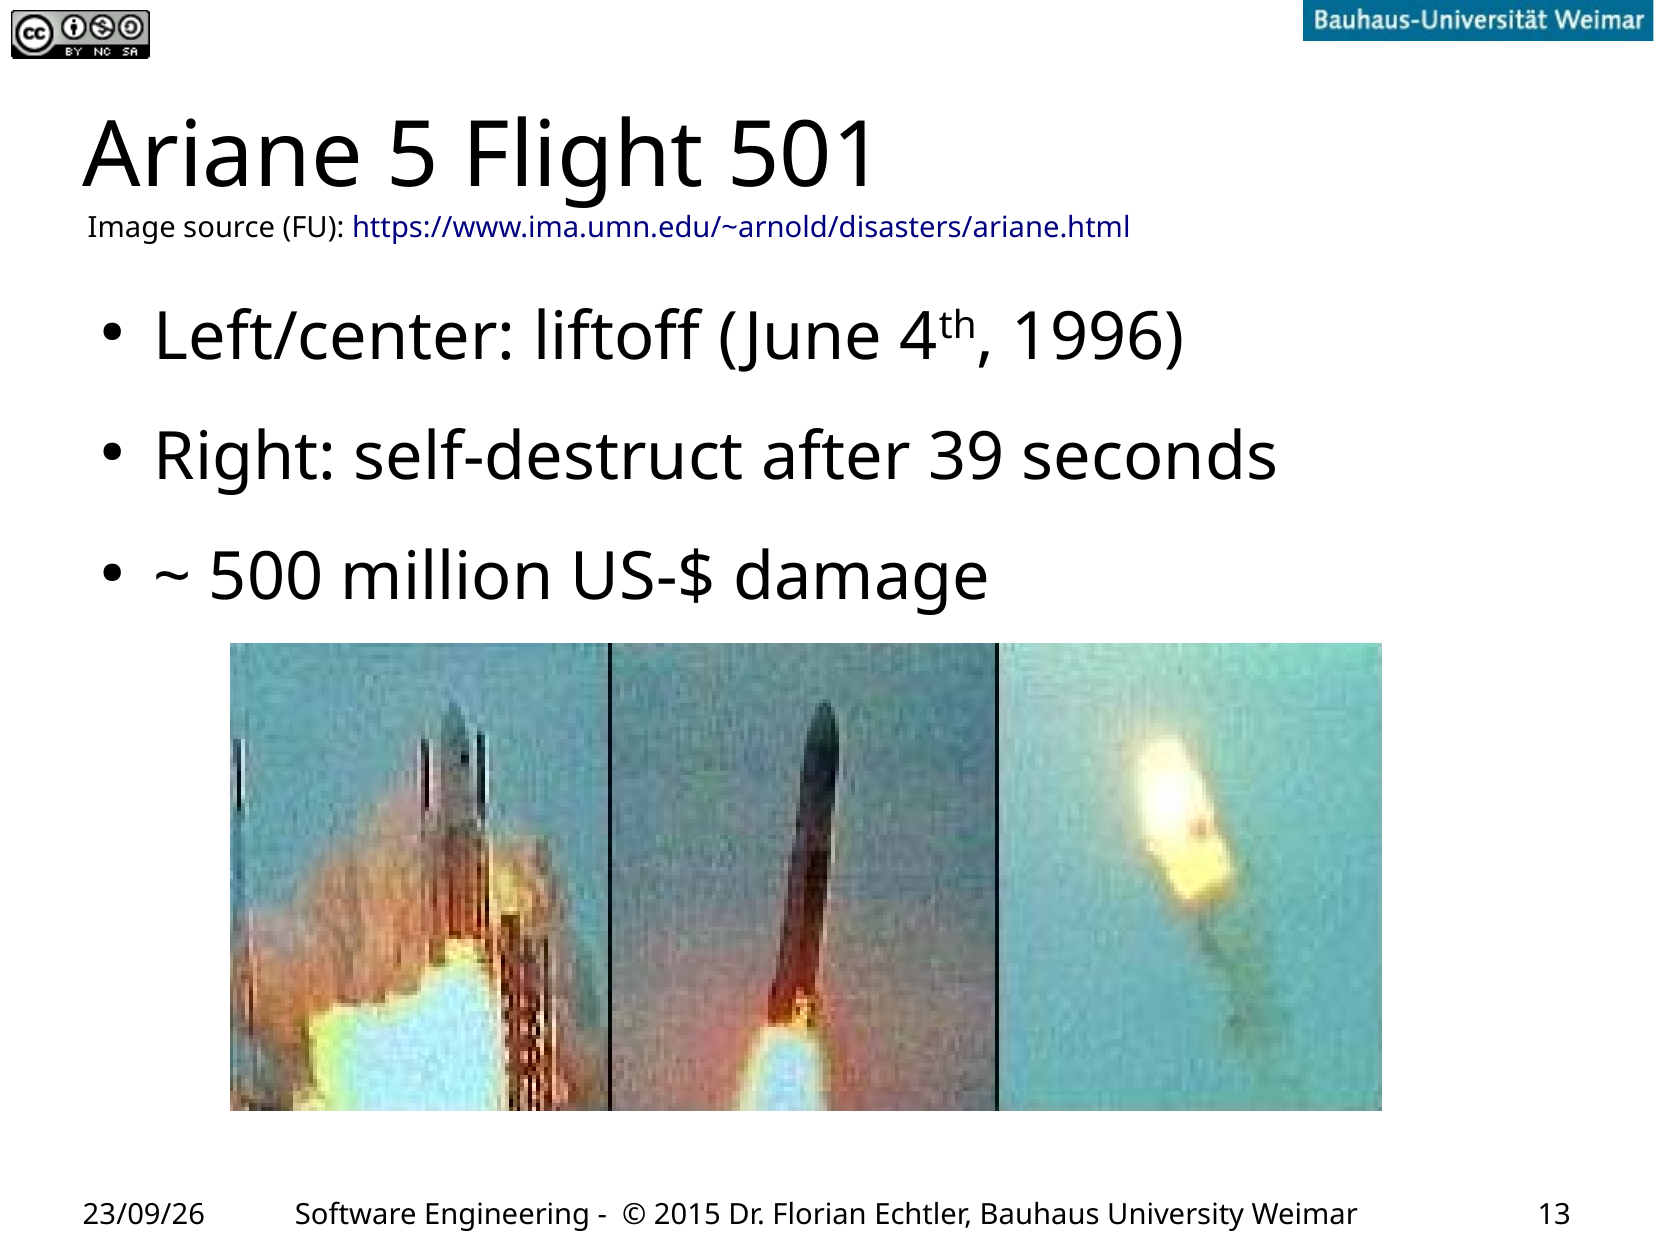

# Ariane 5 Flight 501
Image source (FU): https://www.ima.umn.edu/~arnold/disasters/ariane.html
Left/center: liftoff (June 4th, 1996)
Right: self-destruct after 39 seconds
~ 500 million US-$ damage
Software Engineering - © 2015 Dr. Florian Echtler, Bauhaus University Weimar
13